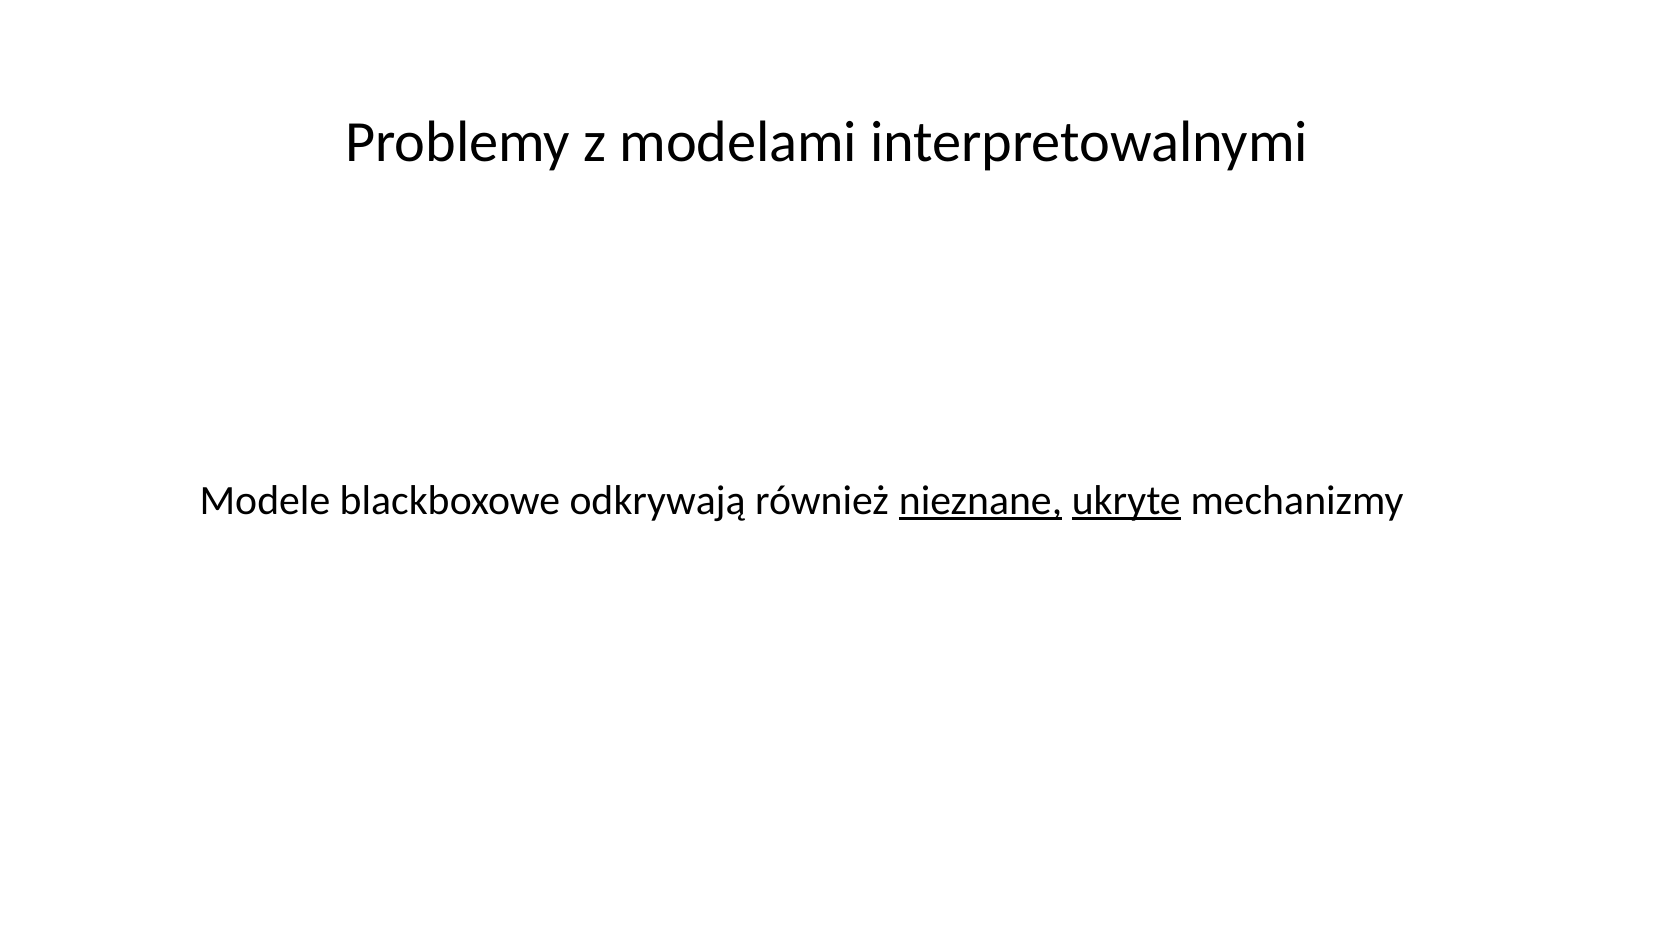

Problemy z modelami interpretowalnymi
Modele blackboxowe odkrywają również nieznane, ukryte mechanizmy